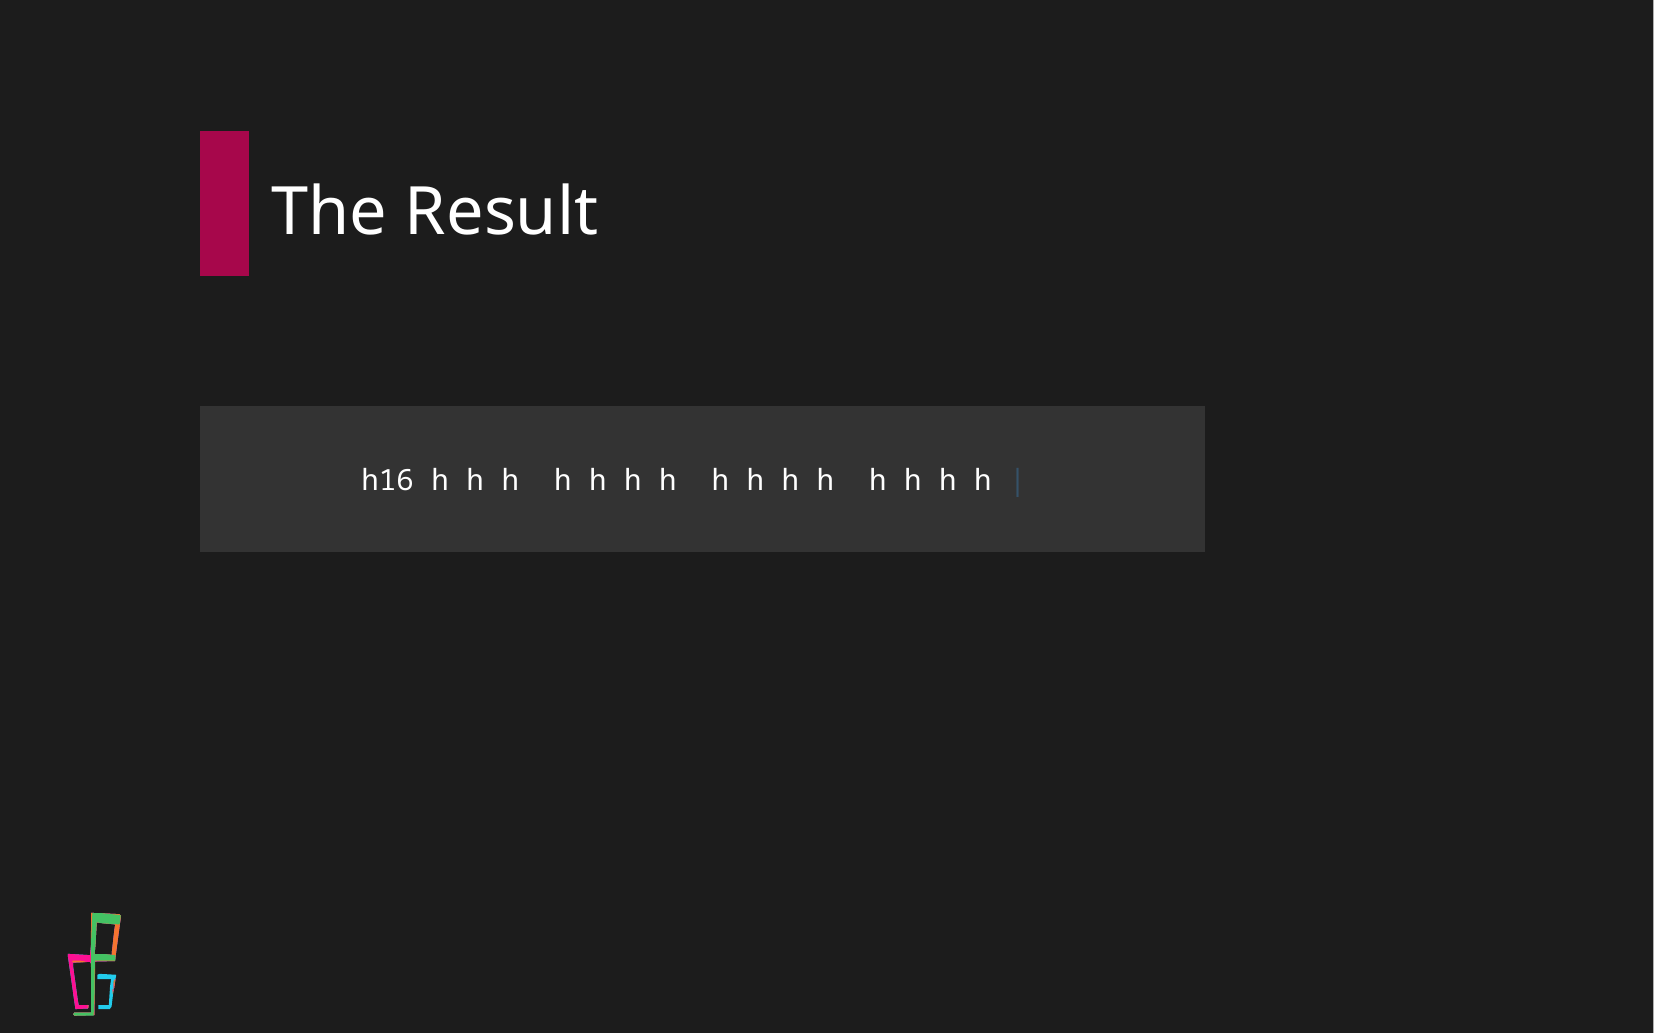

# The Result
h16 h h h h h h h h h h h h h h h |